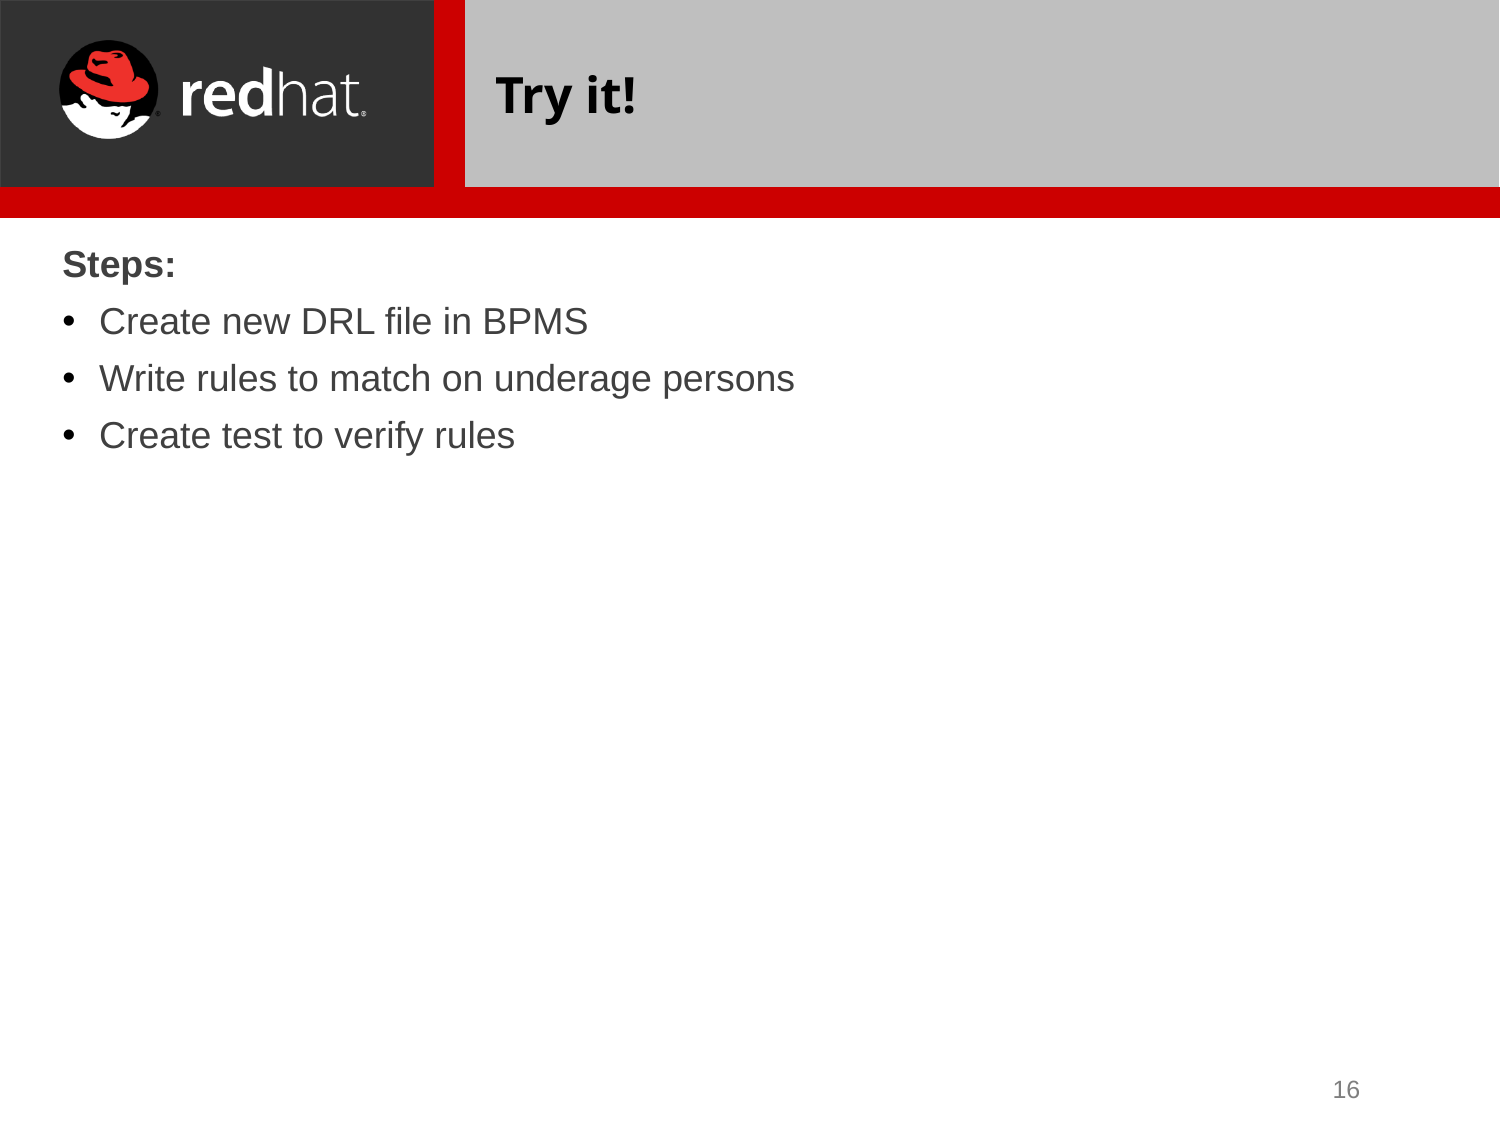

# Try it!
Steps:
Create new DRL file in BPMS
Write rules to match on underage persons
Create test to verify rules